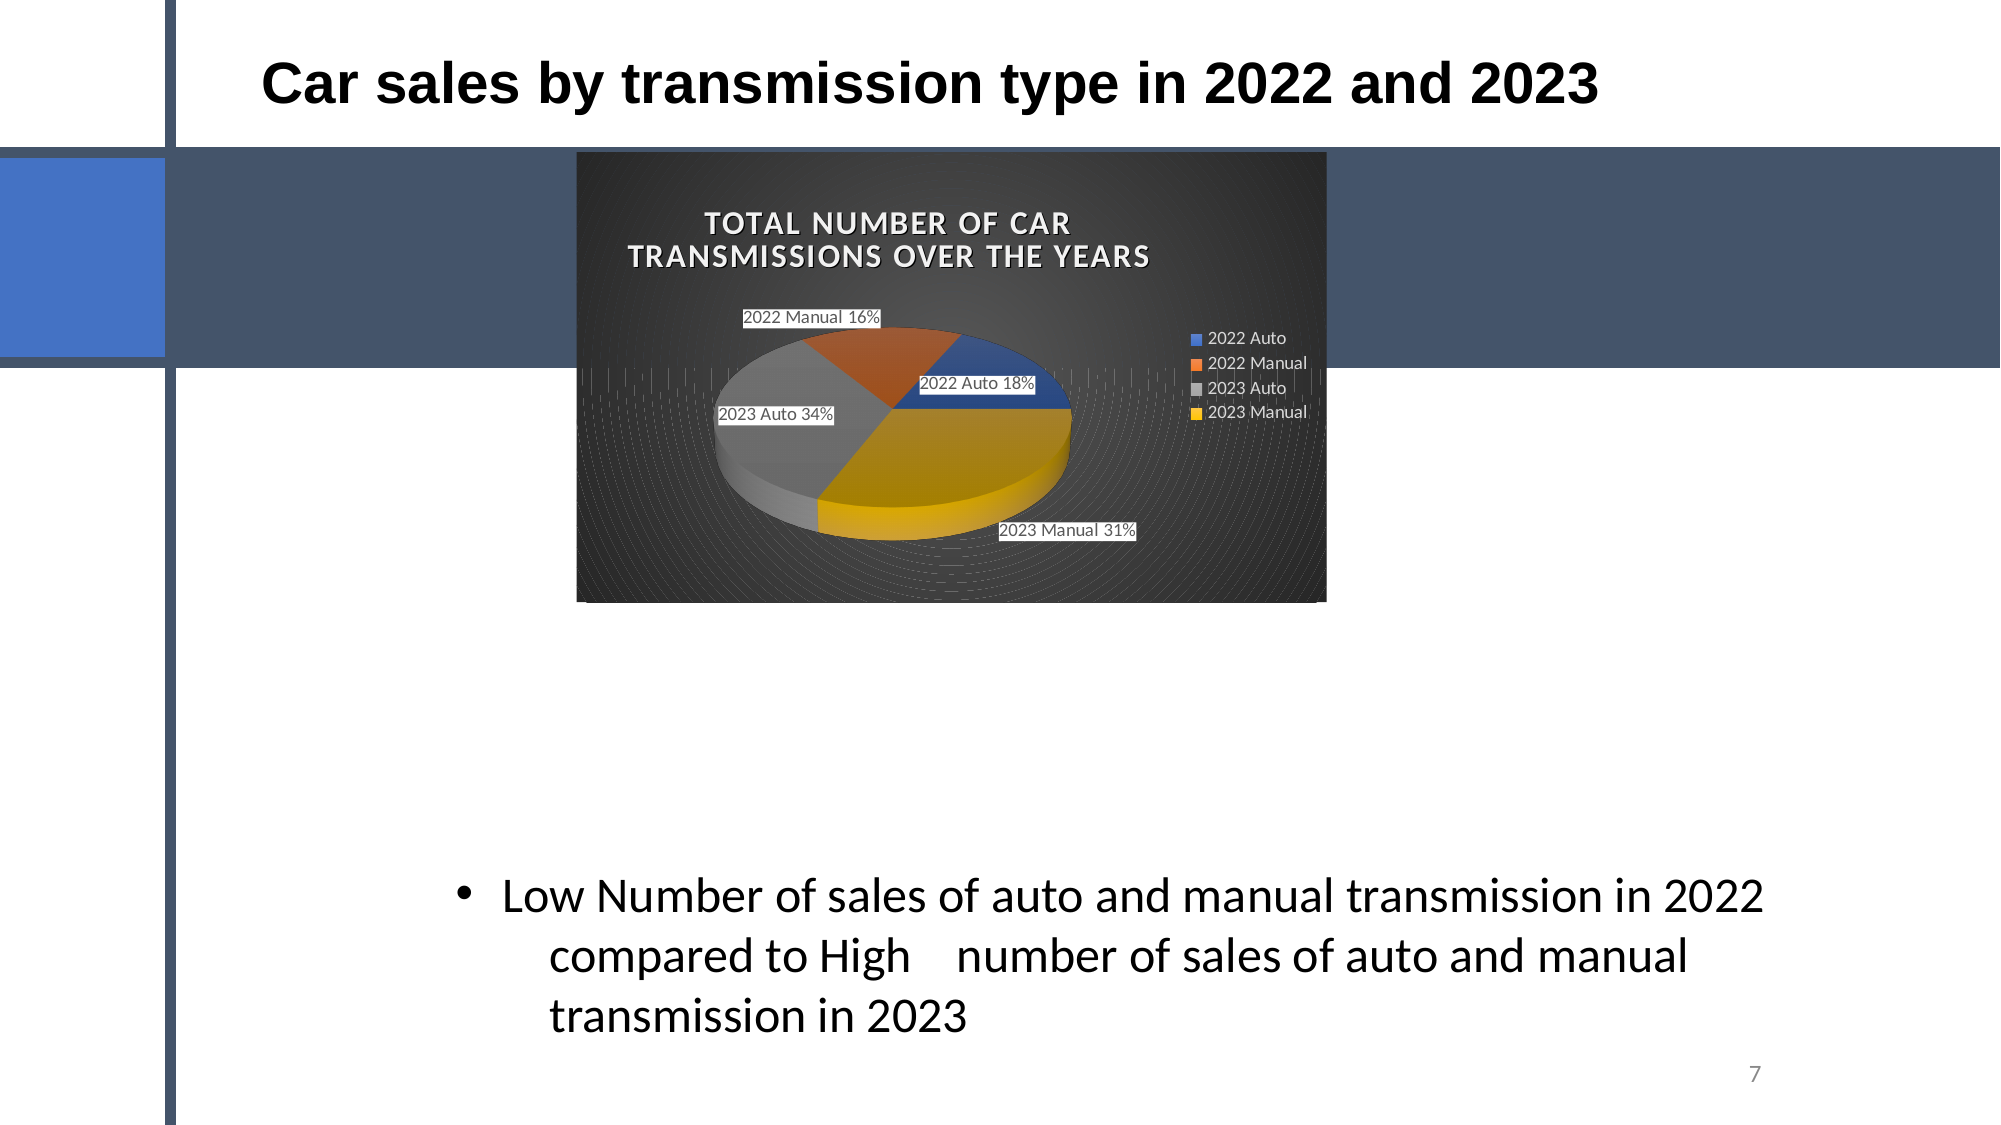

# Car sales by transmission type in 2022 and 2023
[unsupported chart]
Low Number of sales of auto and manual transmission in 2022 compared to High number of sales of auto and manual transmission in 2023